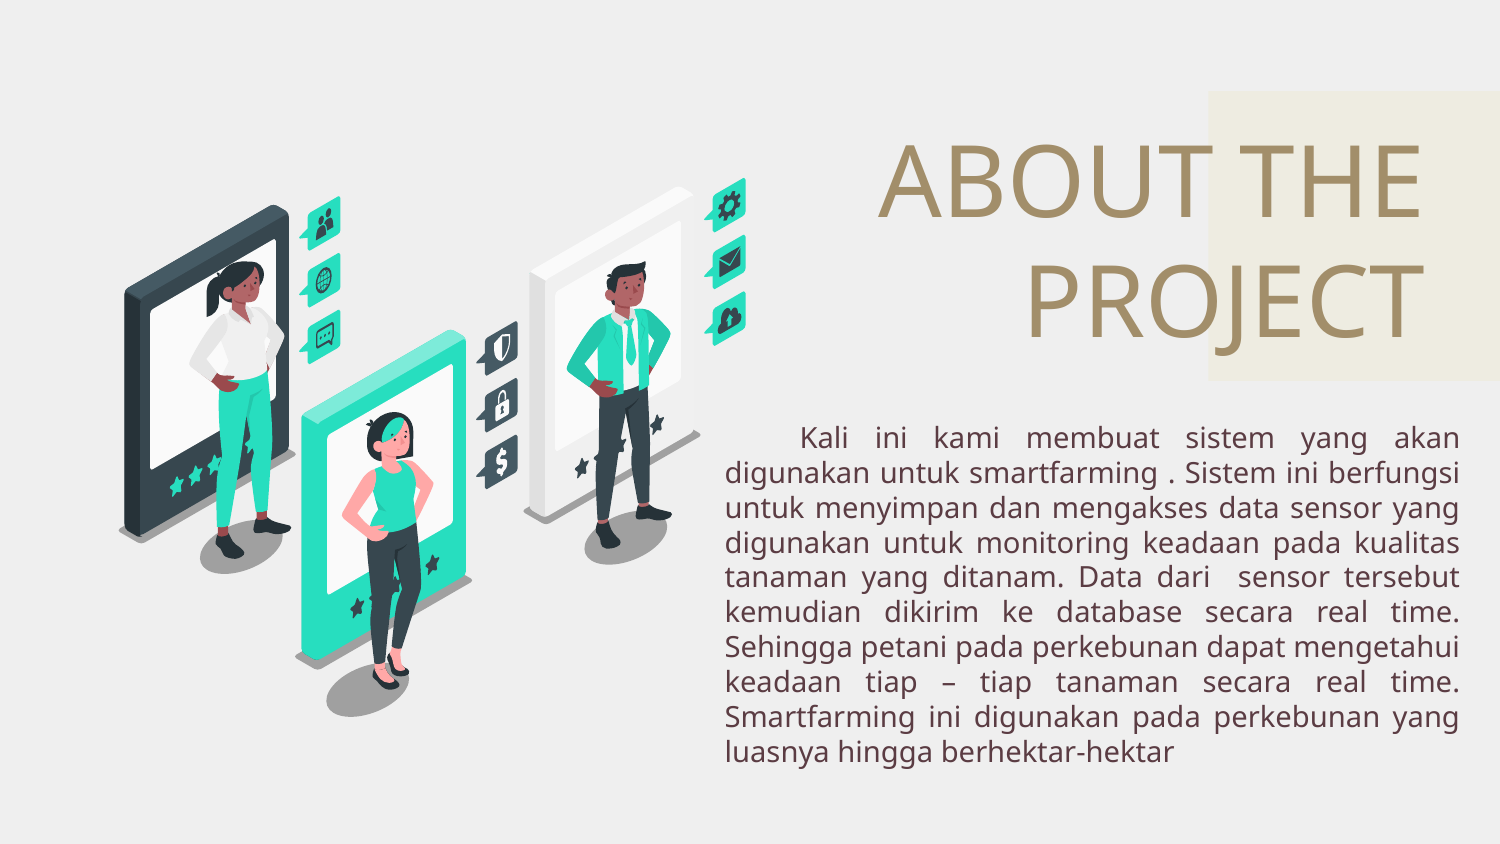

ABOUT THE PROJECT
		Kali ini kami membuat sistem yang akan digunakan untuk smartfarming . Sistem ini berfungsi untuk menyimpan dan mengakses data sensor yang digunakan untuk monitoring keadaan pada kualitas tanaman yang ditanam. Data dari sensor tersebut kemudian dikirim ke database secara real time. Sehingga petani pada perkebunan dapat mengetahui keadaan tiap – tiap tanaman secara real time. Smartfarming ini digunakan pada perkebunan yang luasnya hingga berhektar-hektar